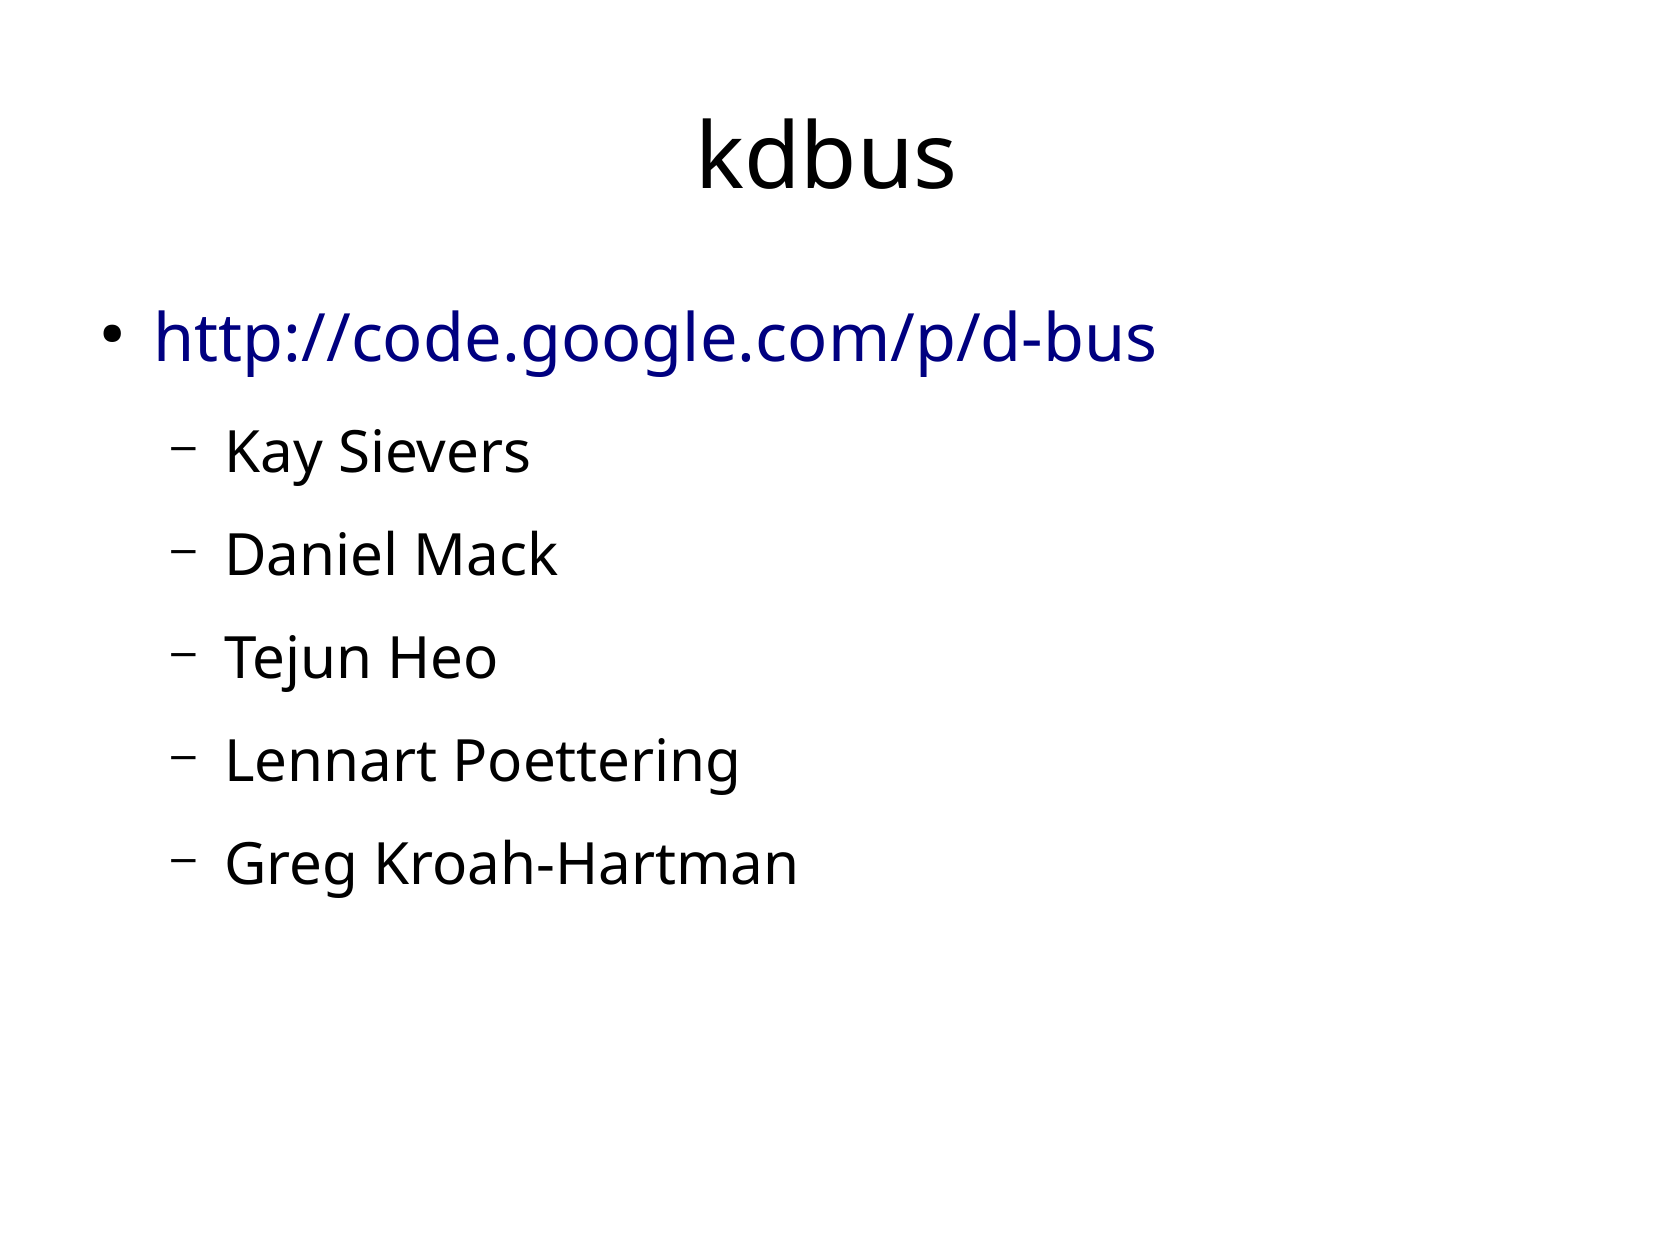

# kdbus
http://code.google.com/p/d-bus
Kay Sievers
Daniel Mack
Tejun Heo
Lennart Poettering
Greg Kroah-Hartman